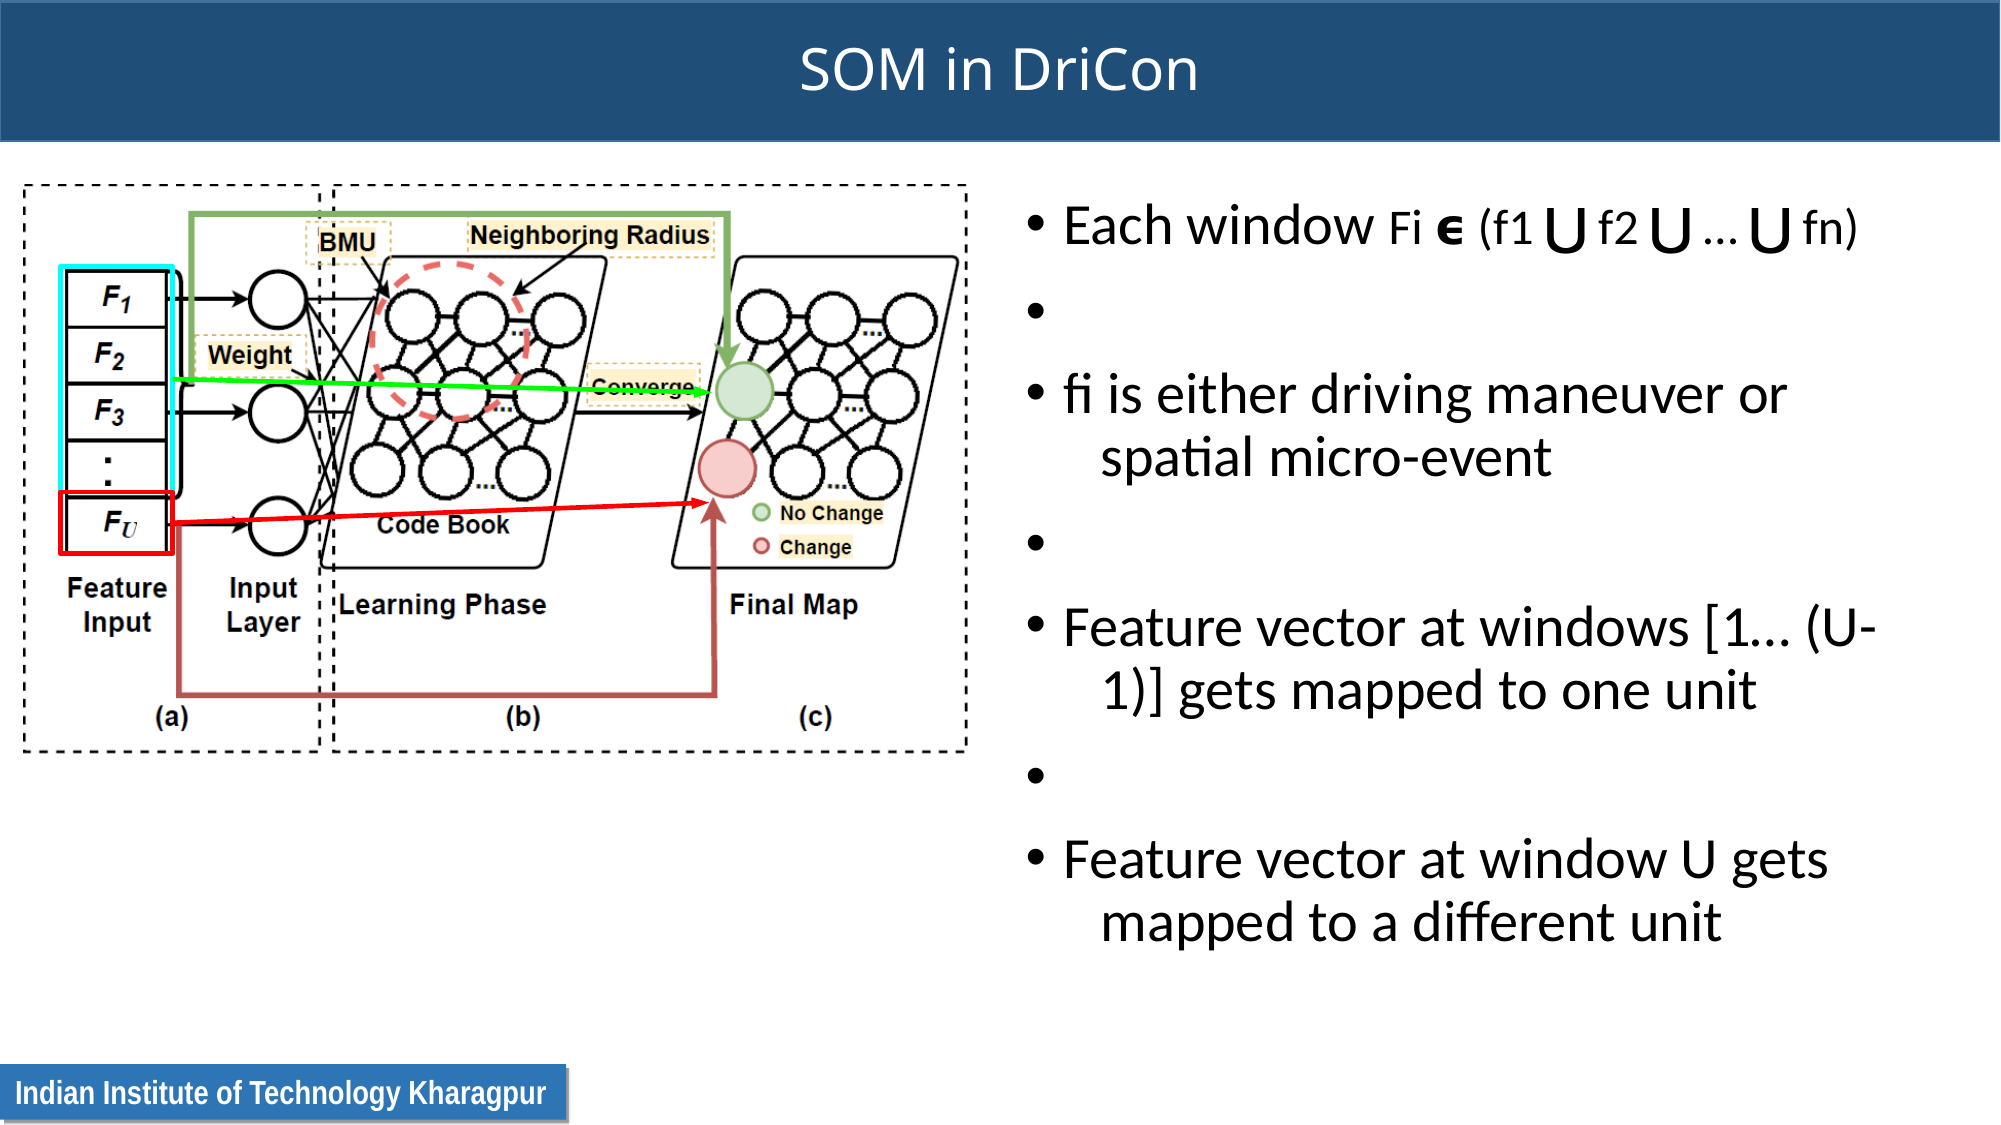

SOM in DriCon
# Each window Fi 𝞊 (f1 ⋃ f2 ⋃ … ⋃ fn)
fi is either driving maneuver or spatial micro-event
Feature vector at windows [1… (U-1)] gets mapped to one unit
Feature vector at window U gets mapped to a different unit